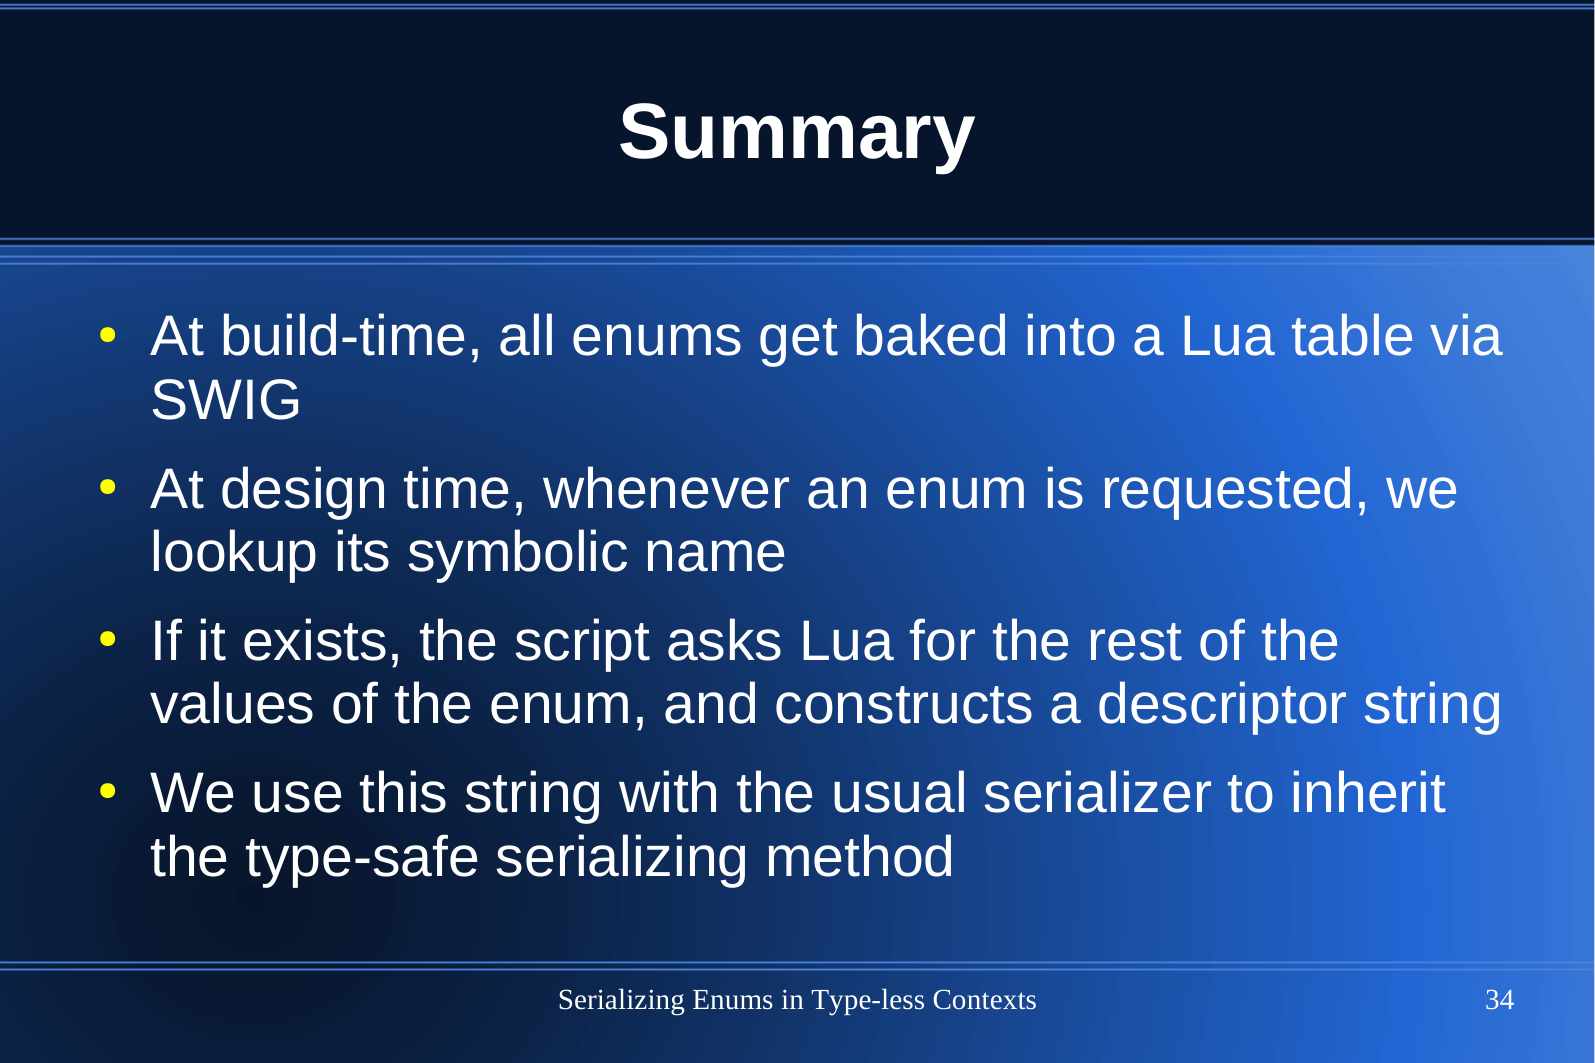

# Summary
At build-time, all enums get baked into a Lua table via SWIG
At design time, whenever an enum is requested, we lookup its symbolic name
If it exists, the script asks Lua for the rest of the values of the enum, and constructs a descriptor string
We use this string with the usual serializer to inherit the type-safe serializing method
Serializing Enums in Type-less Contexts
34